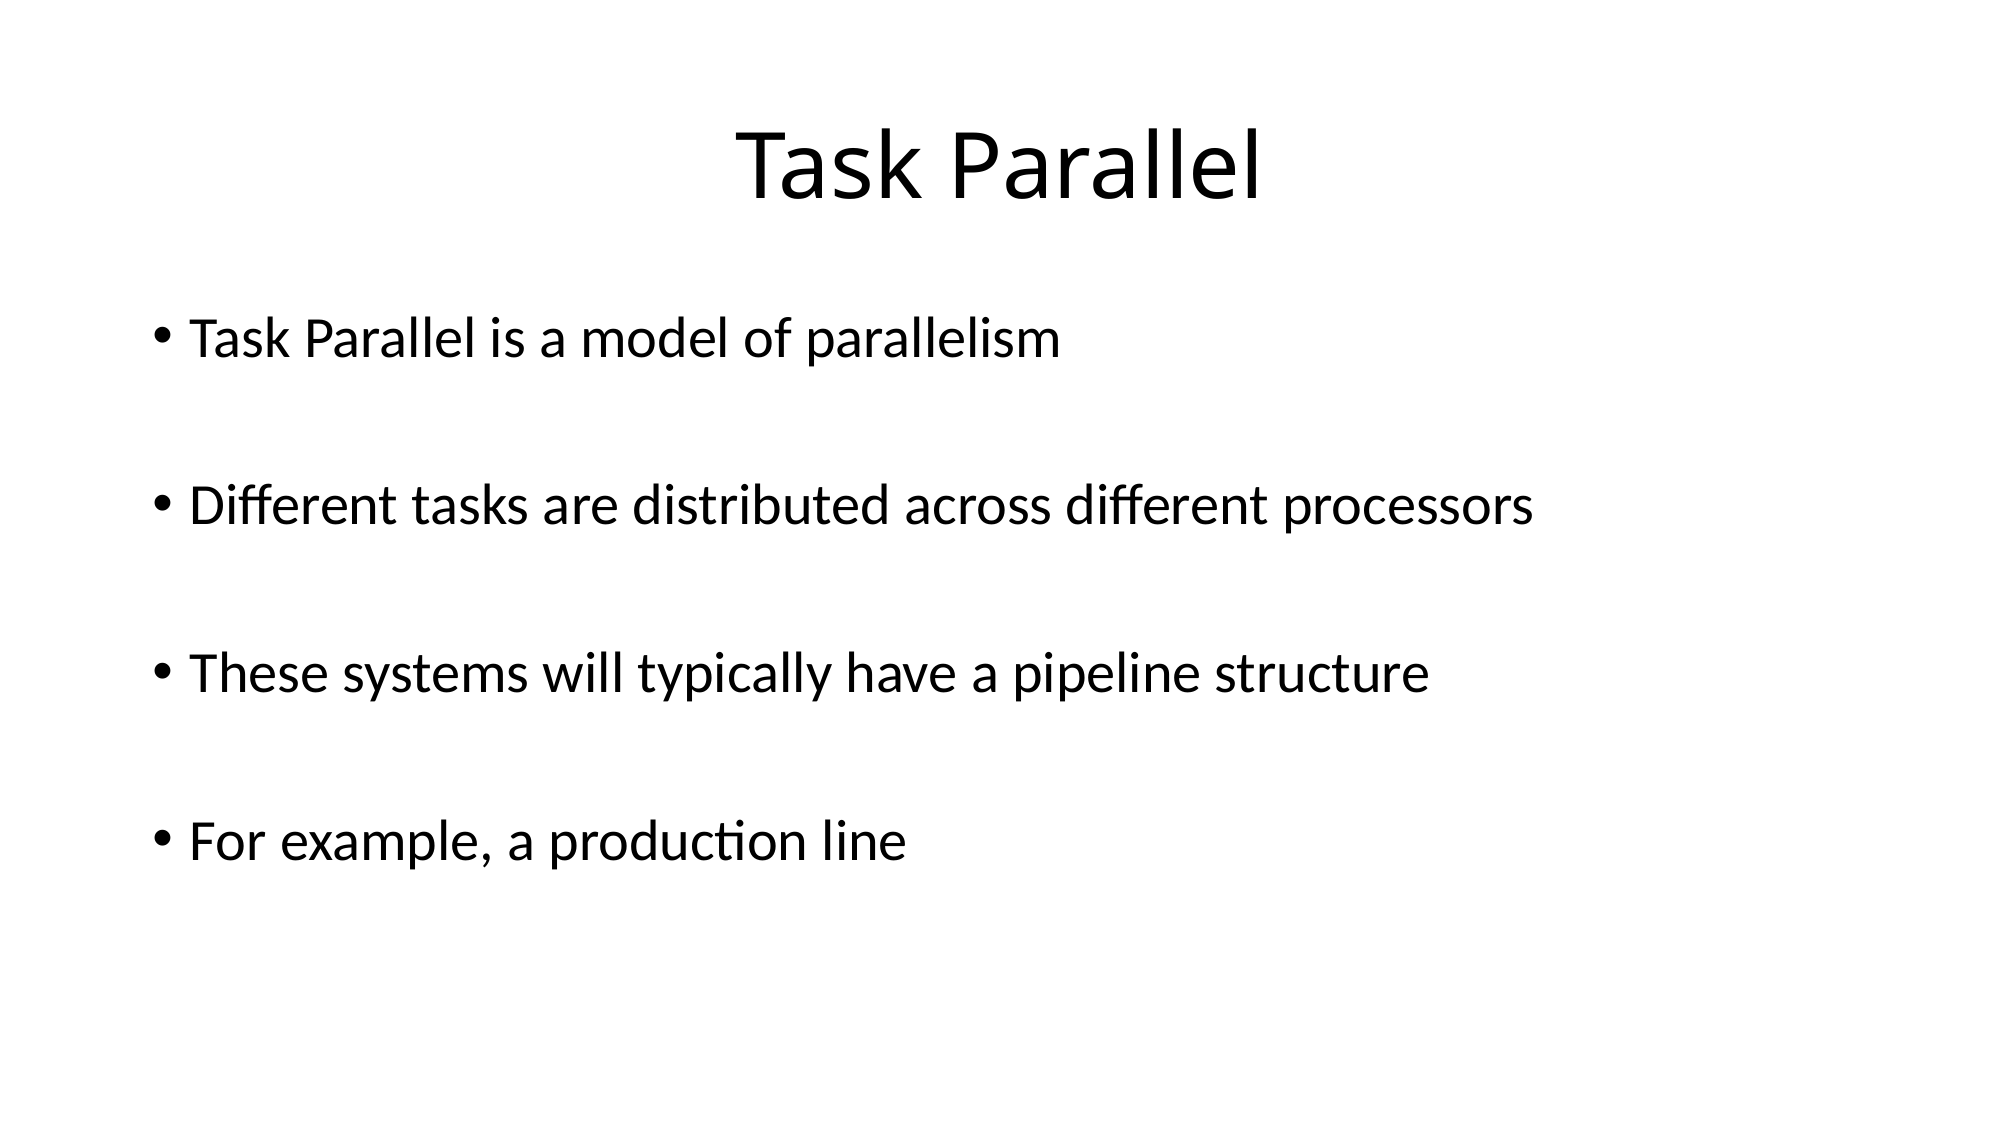

# Task Parallel
Task Parallel is a model of parallelism
Different tasks are distributed across different processors
These systems will typically have a pipeline structure
For example, a production line